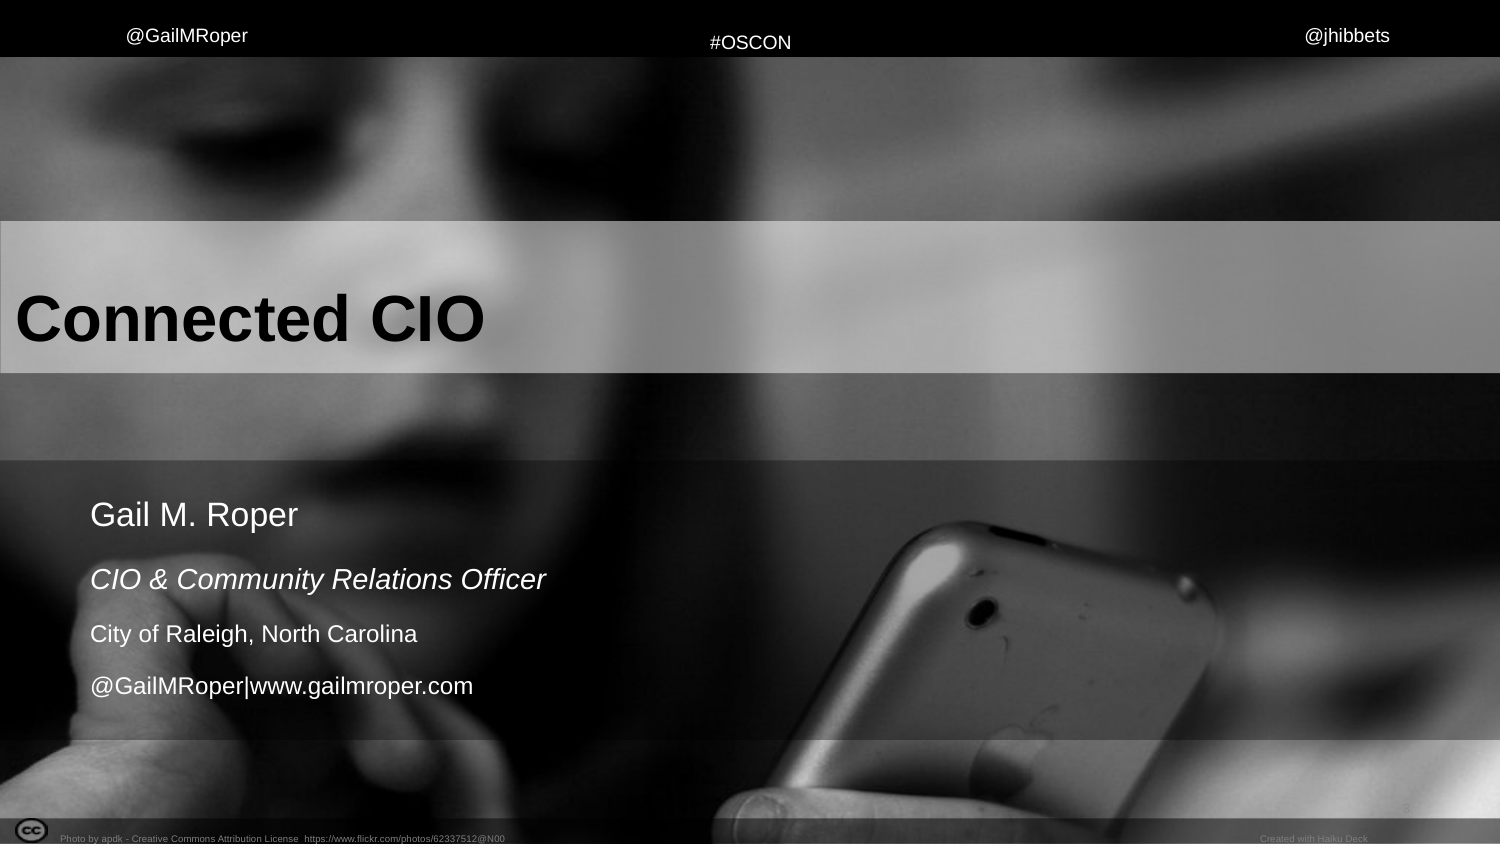

# Connected CIO
Gail M. Roper
CIO & Community Relations Officer
City of Raleigh, North Carolina
@GailMRoper|www.gailmroper.com
Photo by apdk - Creative Commons Attribution License https://www.flickr.com/photos/62337512@N00
Created with Haiku Deck